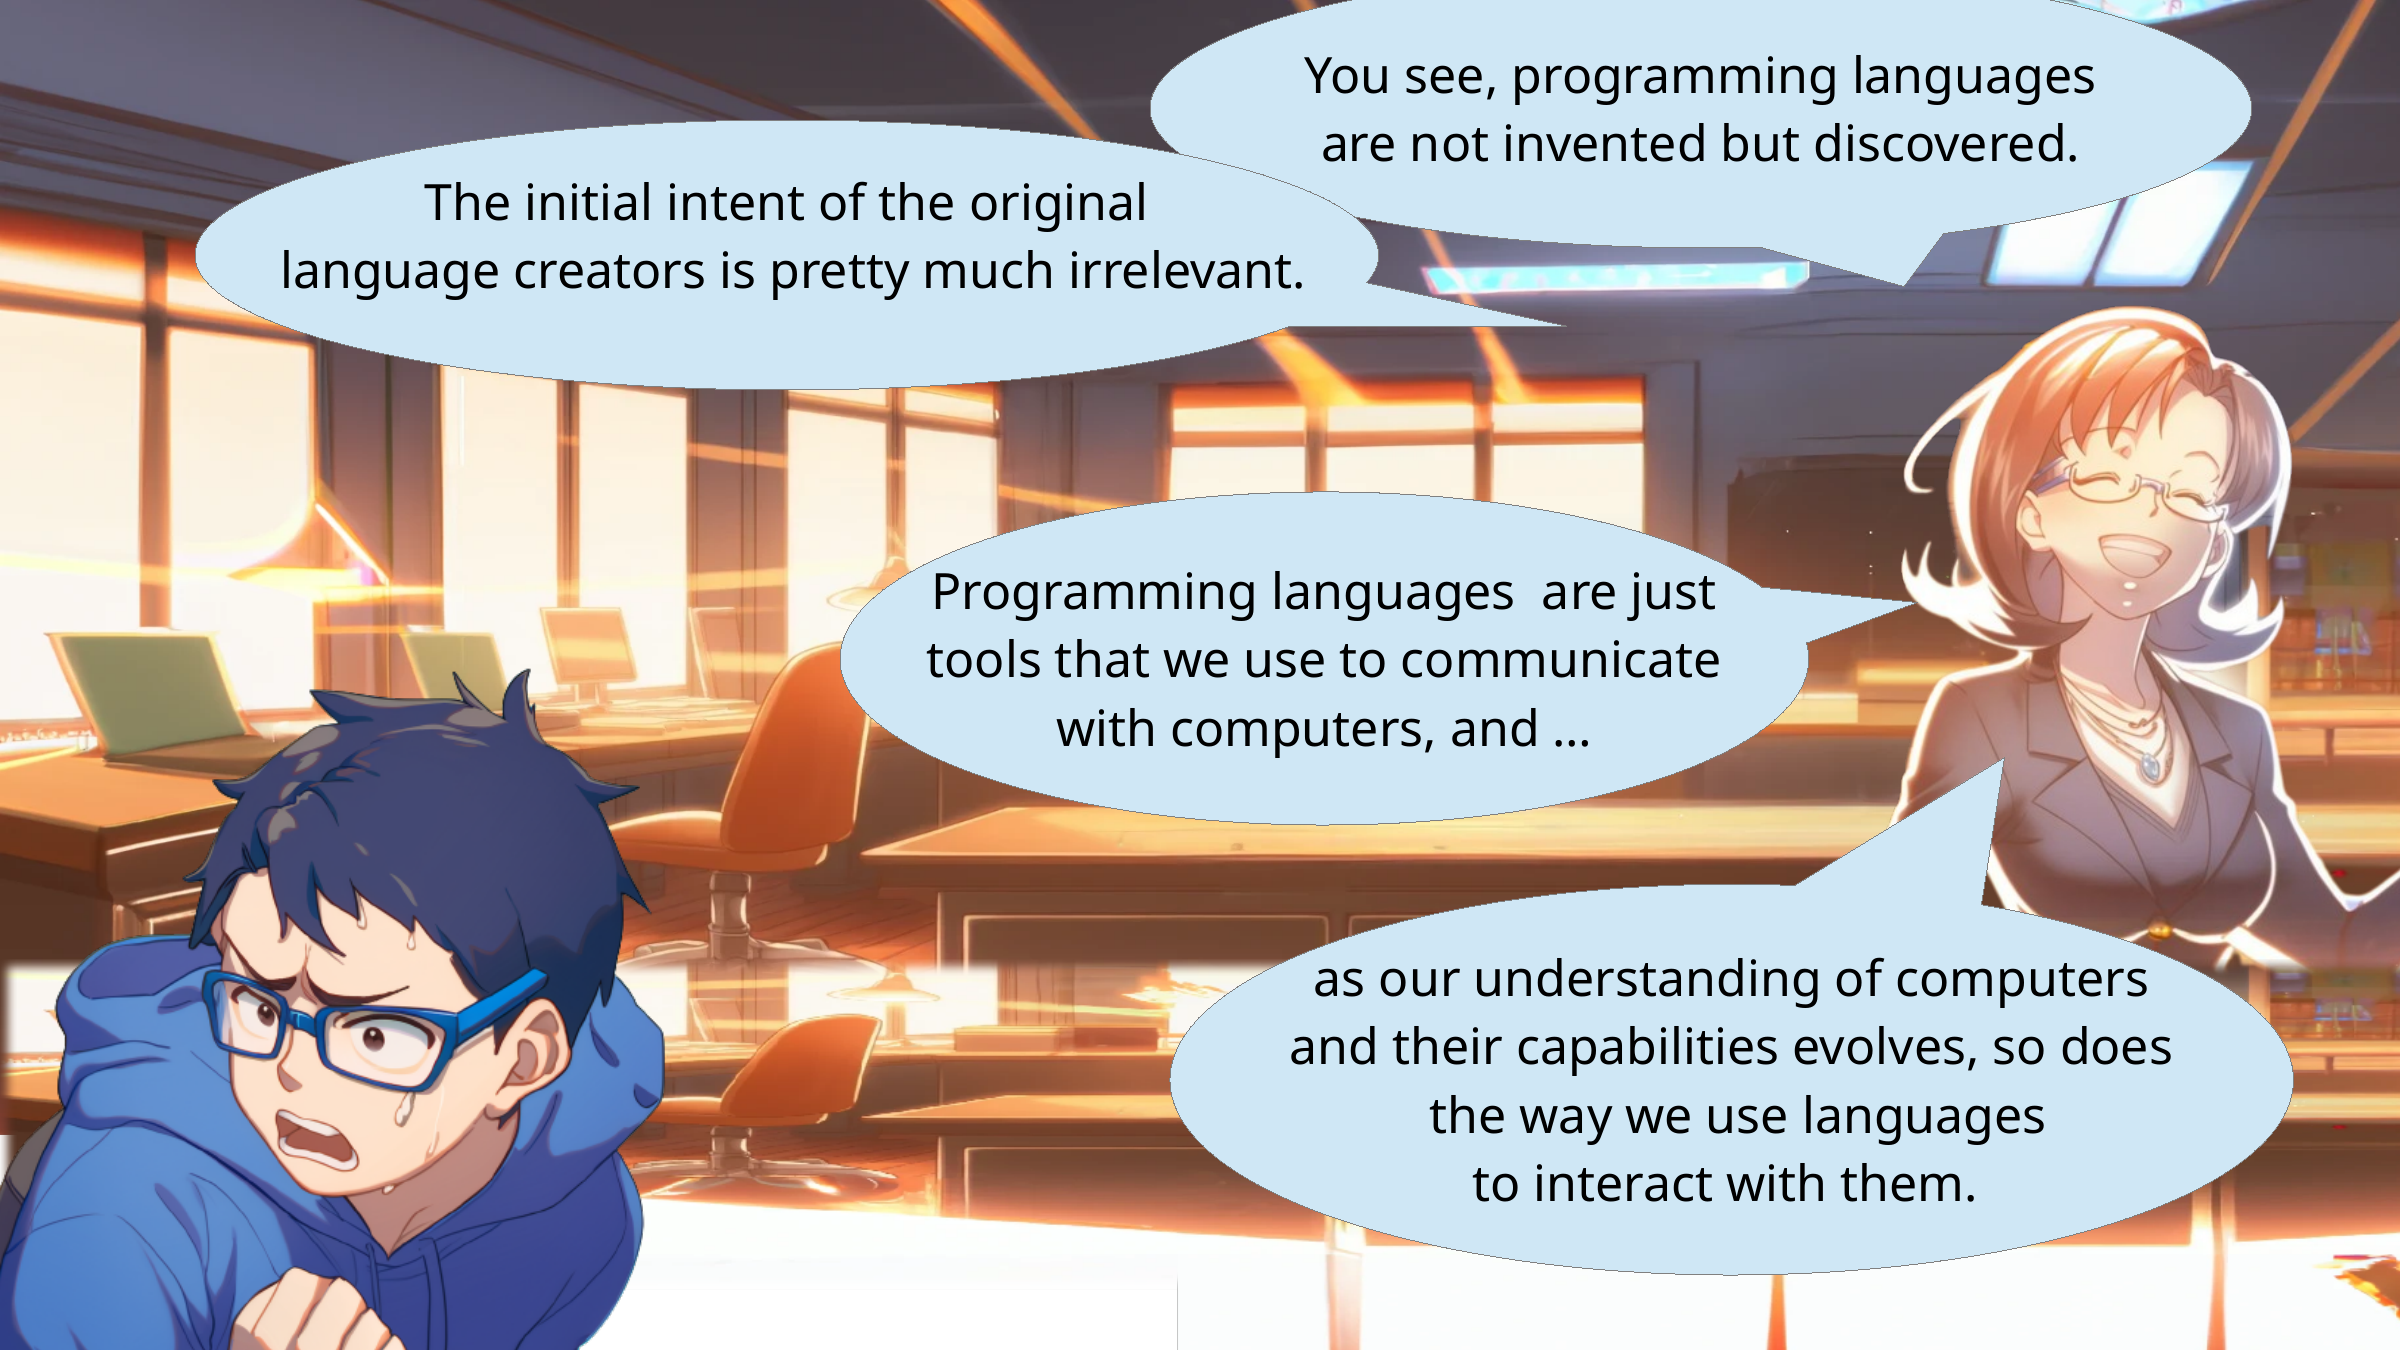

You see, programming languages
are not invented but discovered.
The initial intent of the original
 language creators is pretty much irrelevant.
Programming languages are just
tools that we use to communicate
with computers, and …
as our understanding of computers
and their capabilities evolves, so does
 the way we use languages
to interact with them.